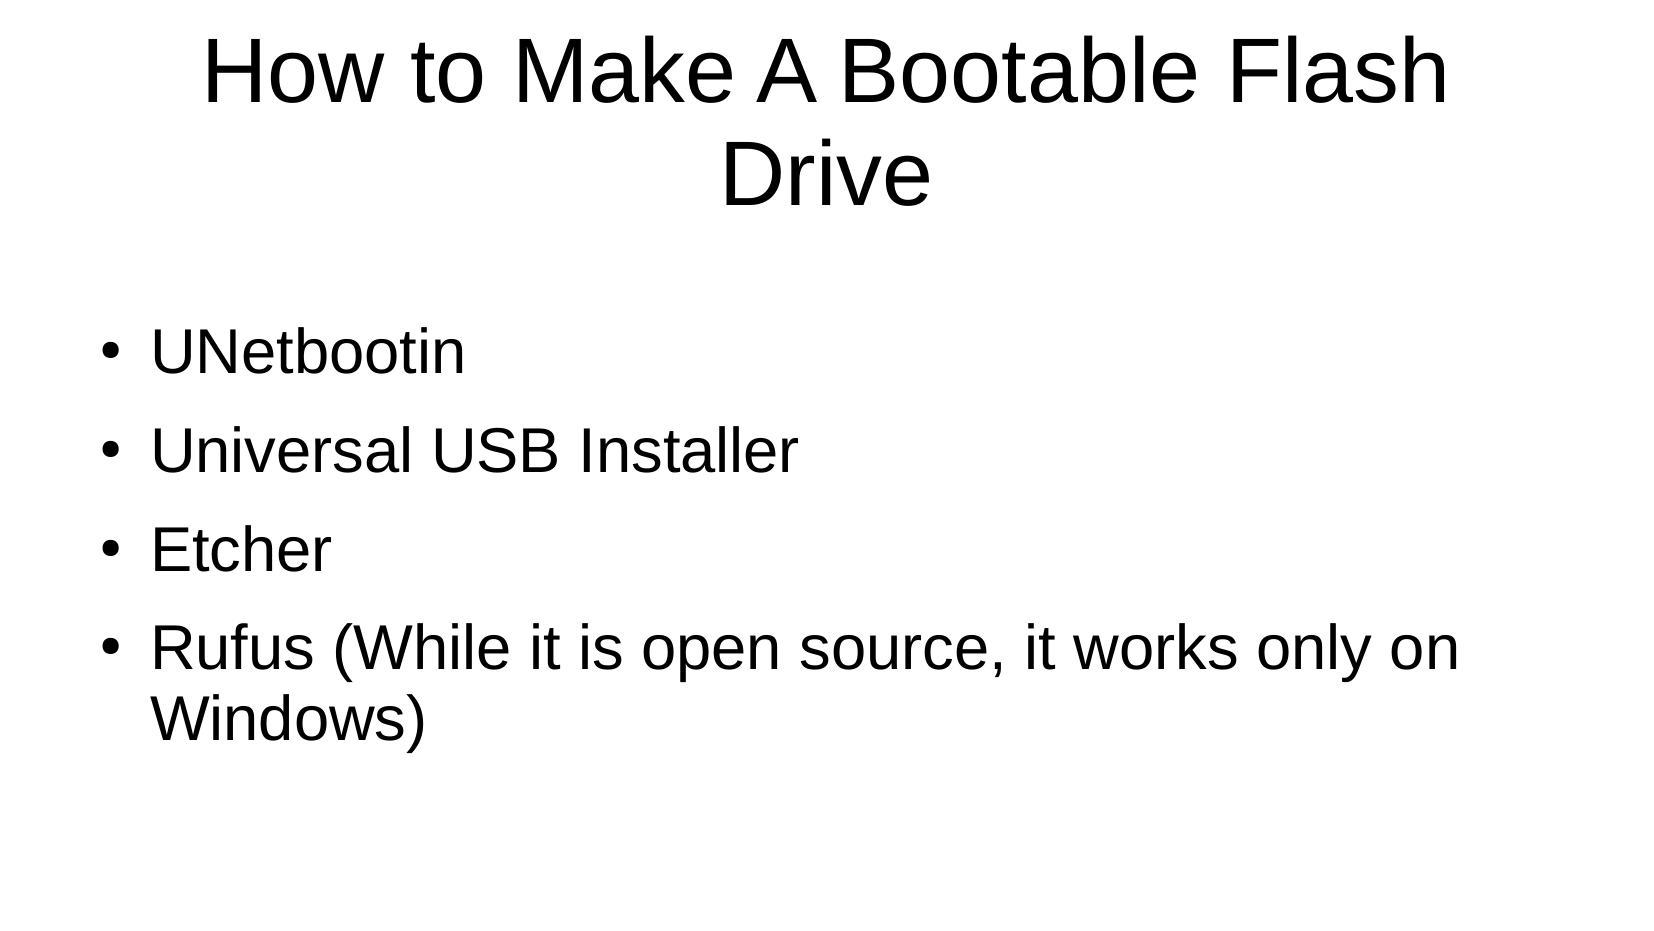

# How to Make A Bootable Flash Drive
UNetbootin
Universal USB Installer
Etcher
Rufus (While it is open source, it works only on Windows)